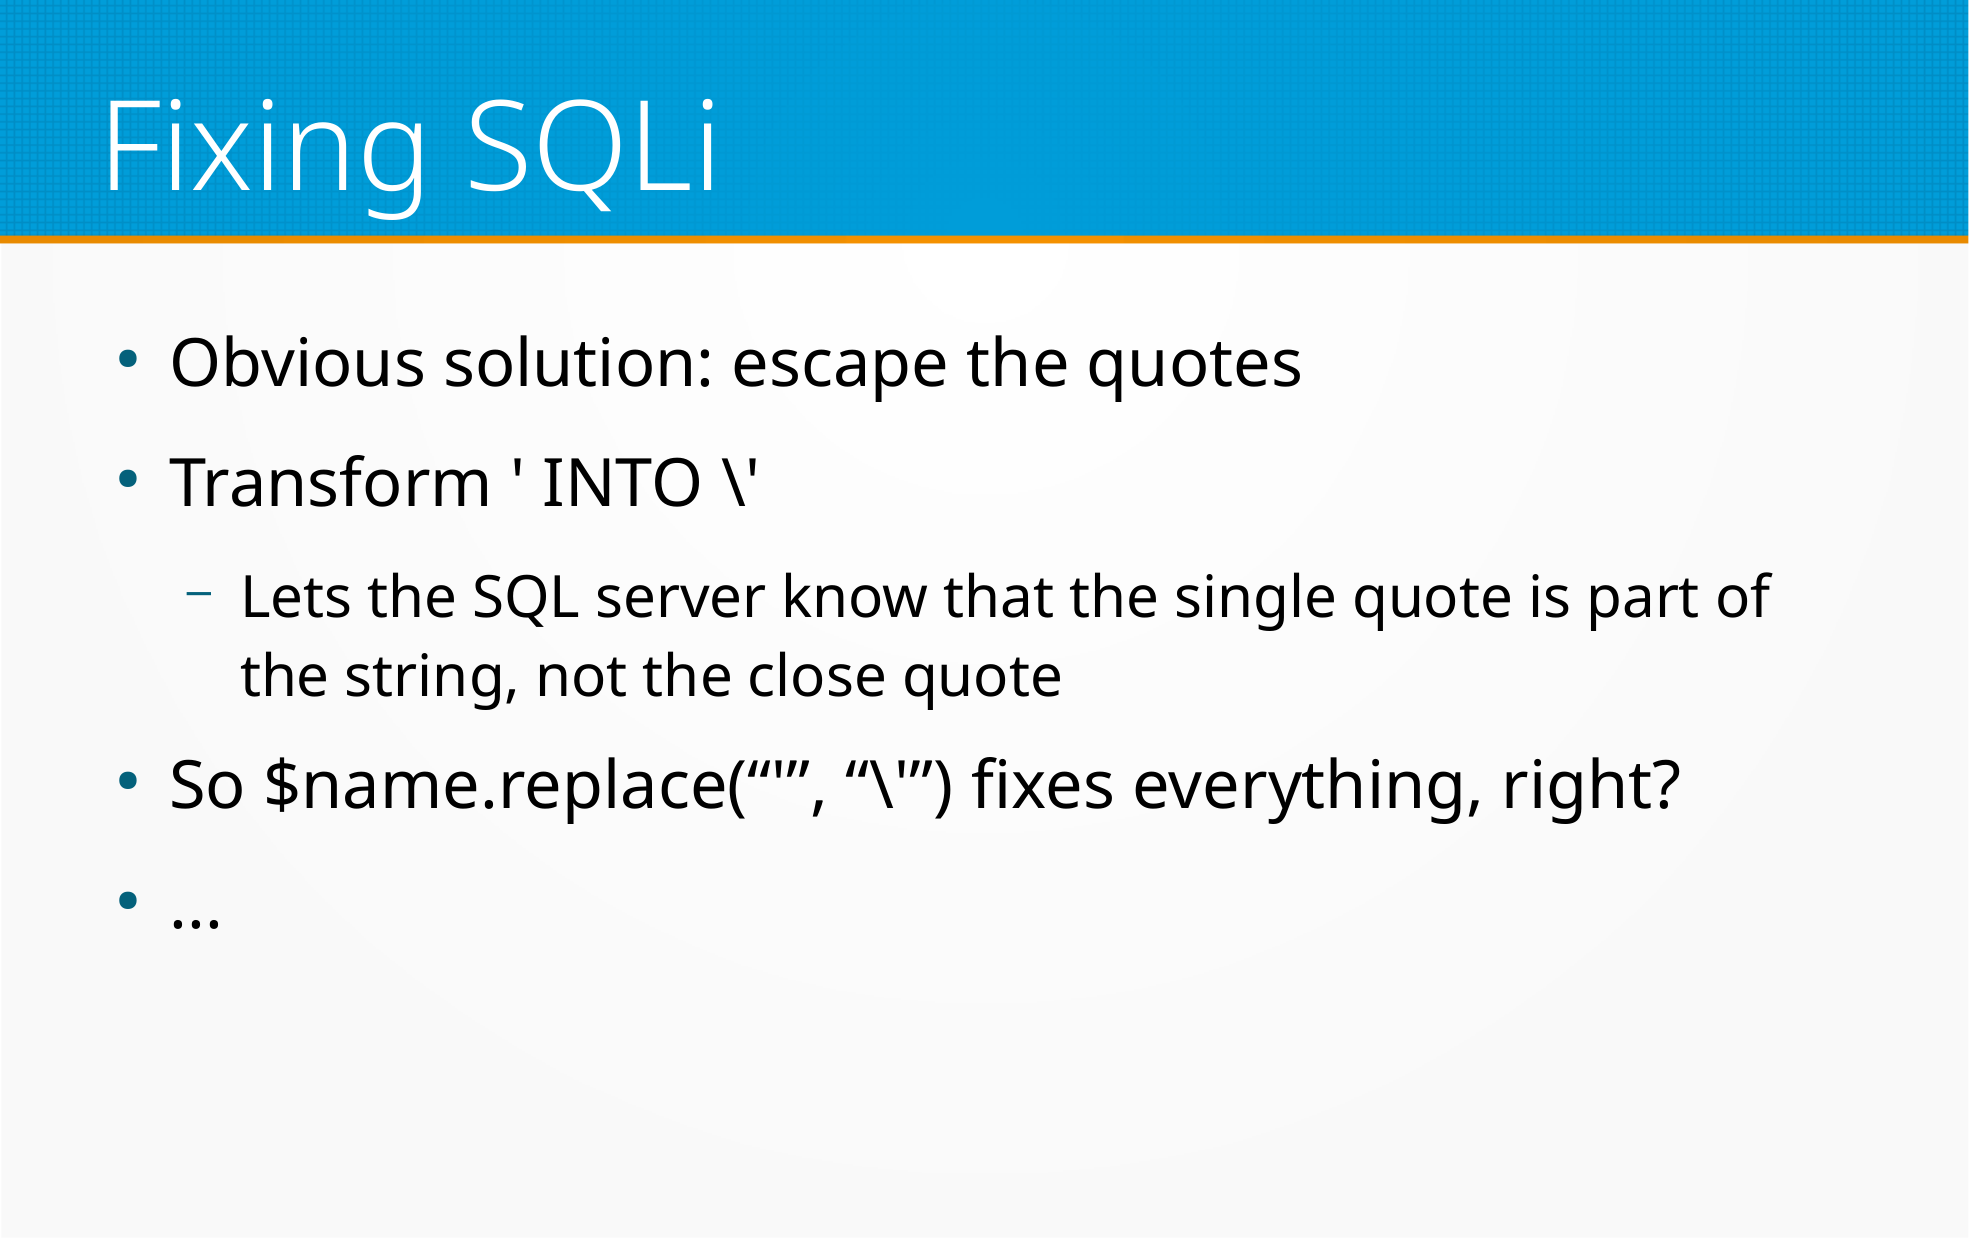

# Fixing SQLi
Obvious solution: escape the quotes
Transform ' INTO \'
Lets the SQL server know that the single quote is part of the string, not the close quote
So $name.replace(“'”, “\'”) fixes everything, right?
...